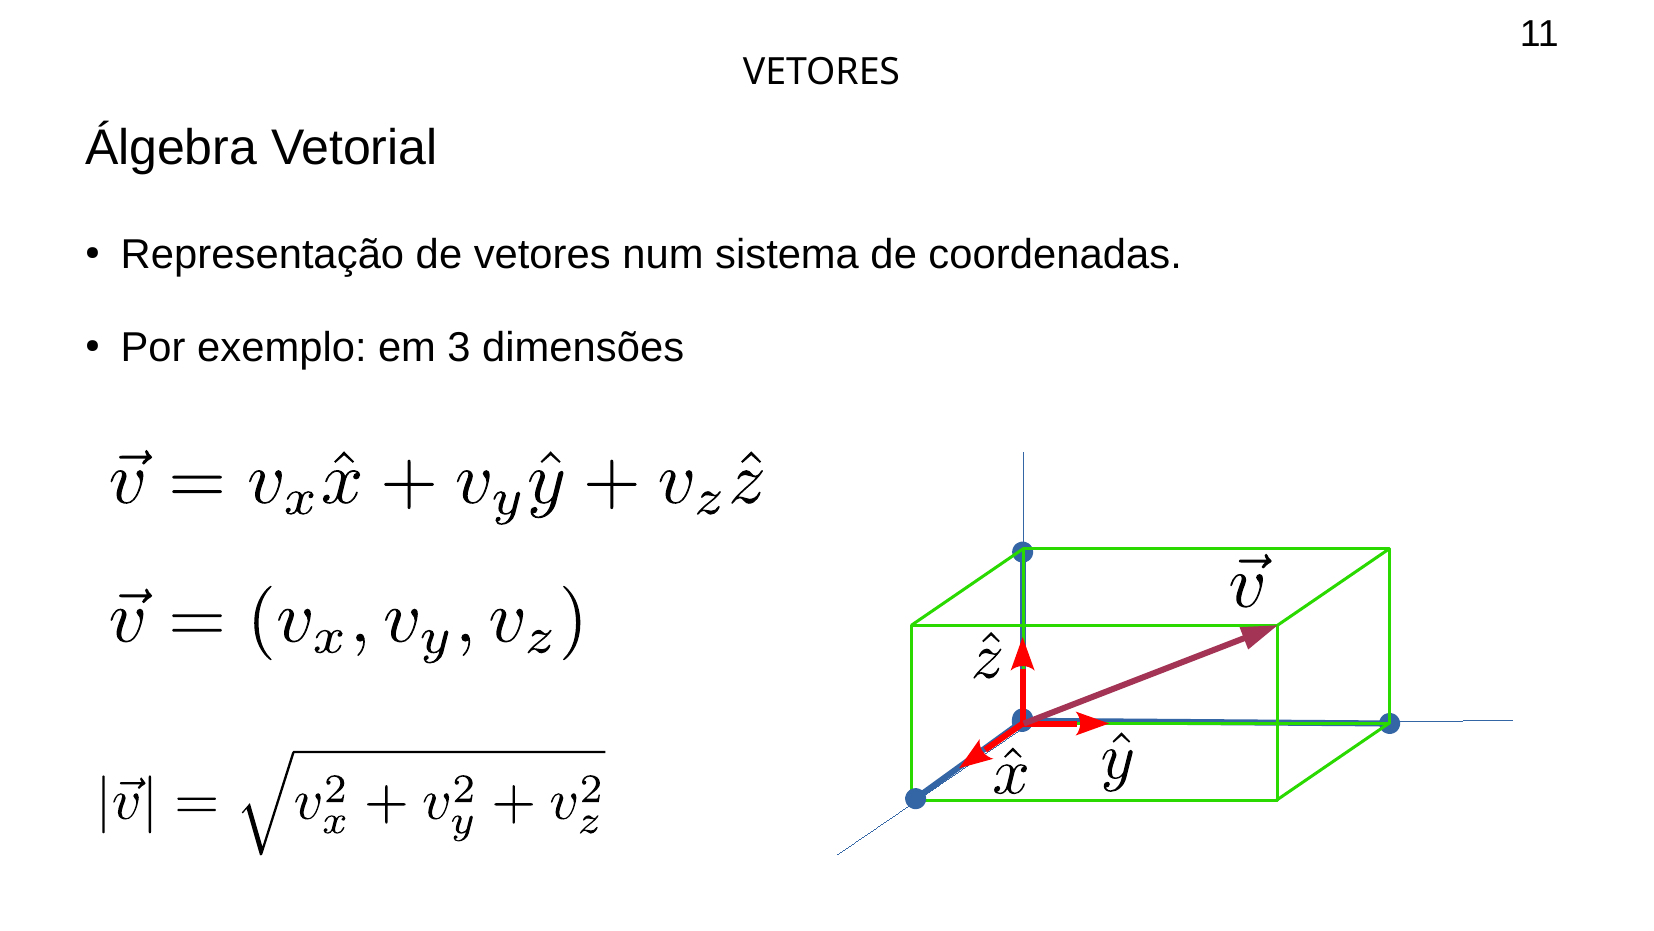

VETORES
Álgebra Vetorial
Representação de vetores num sistema de coordenadas.
Por exemplo: em 3 dimensões